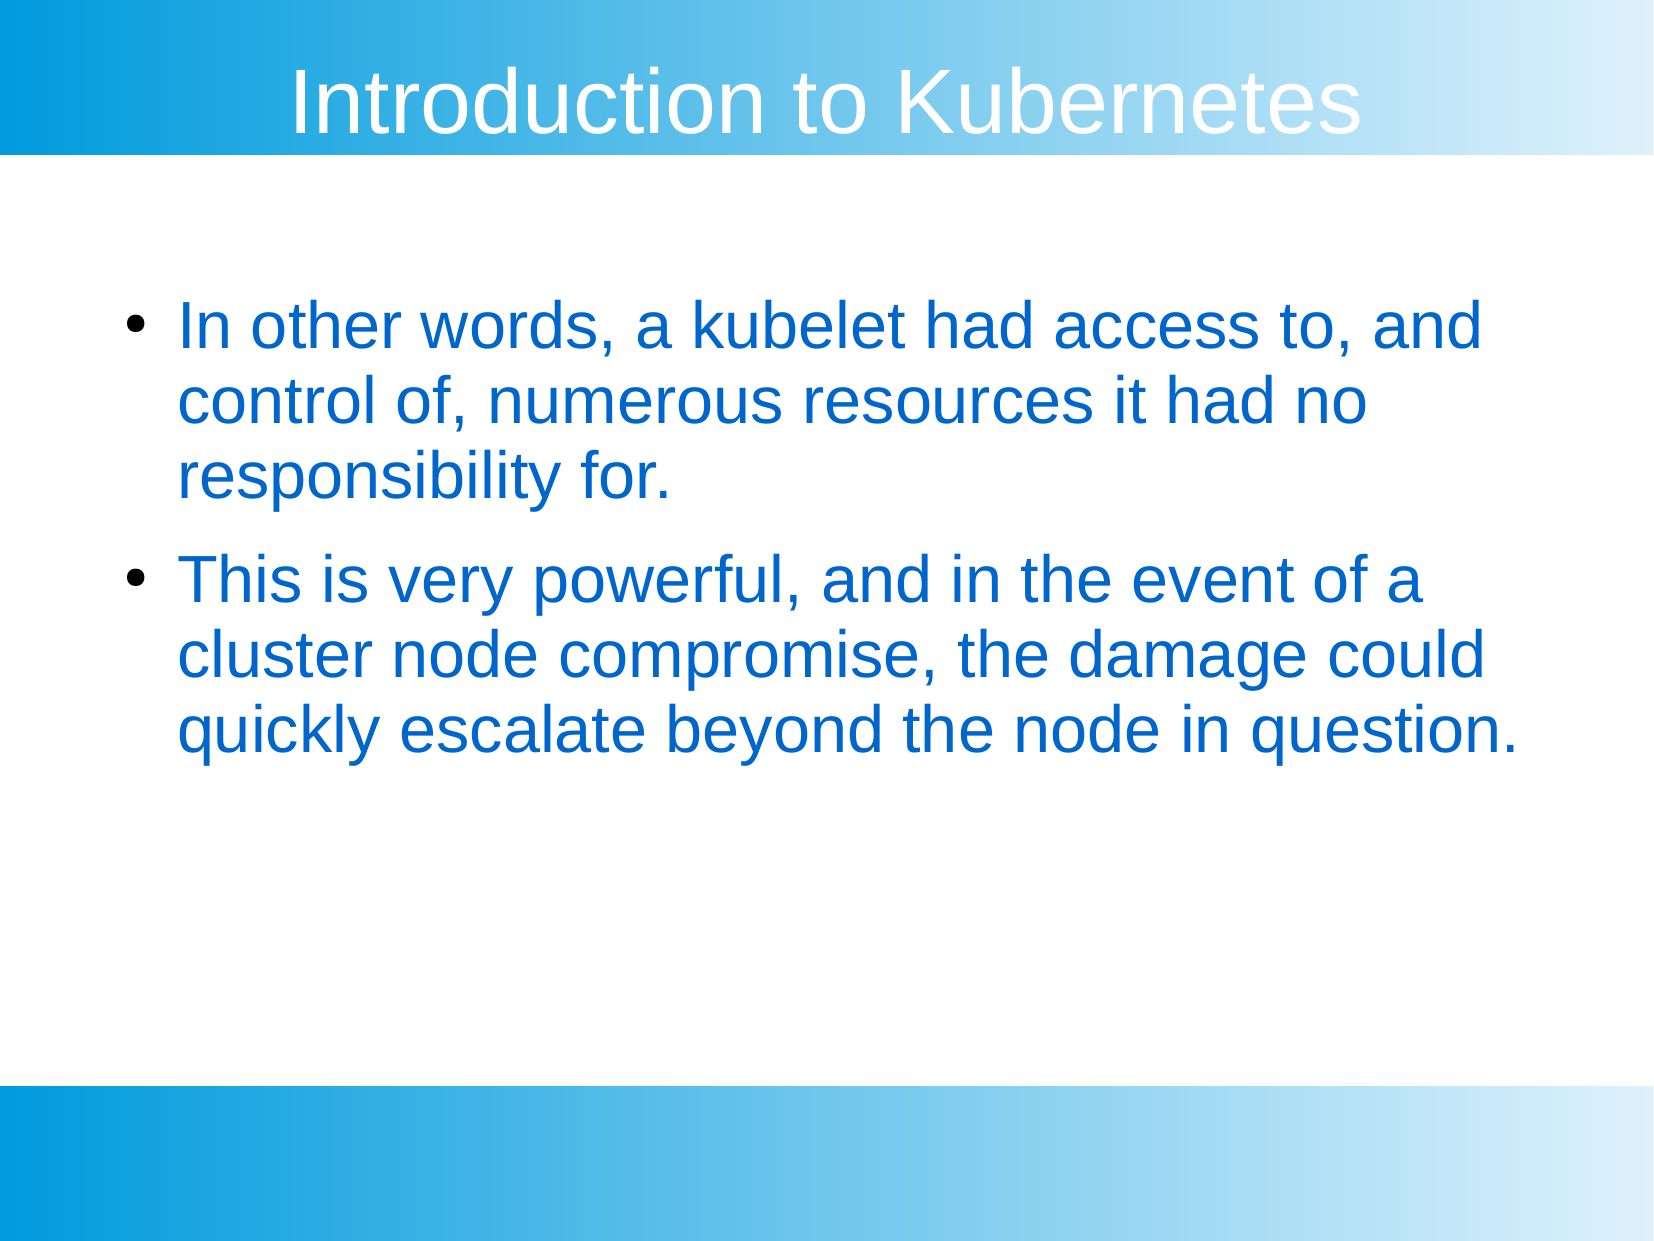

# Introduction to Kubernetes
In other words, a kubelet had access to, and control of, numerous resources it had no responsibility for.
This is very powerful, and in the event of a cluster node compromise, the damage could quickly escalate beyond the node in question.